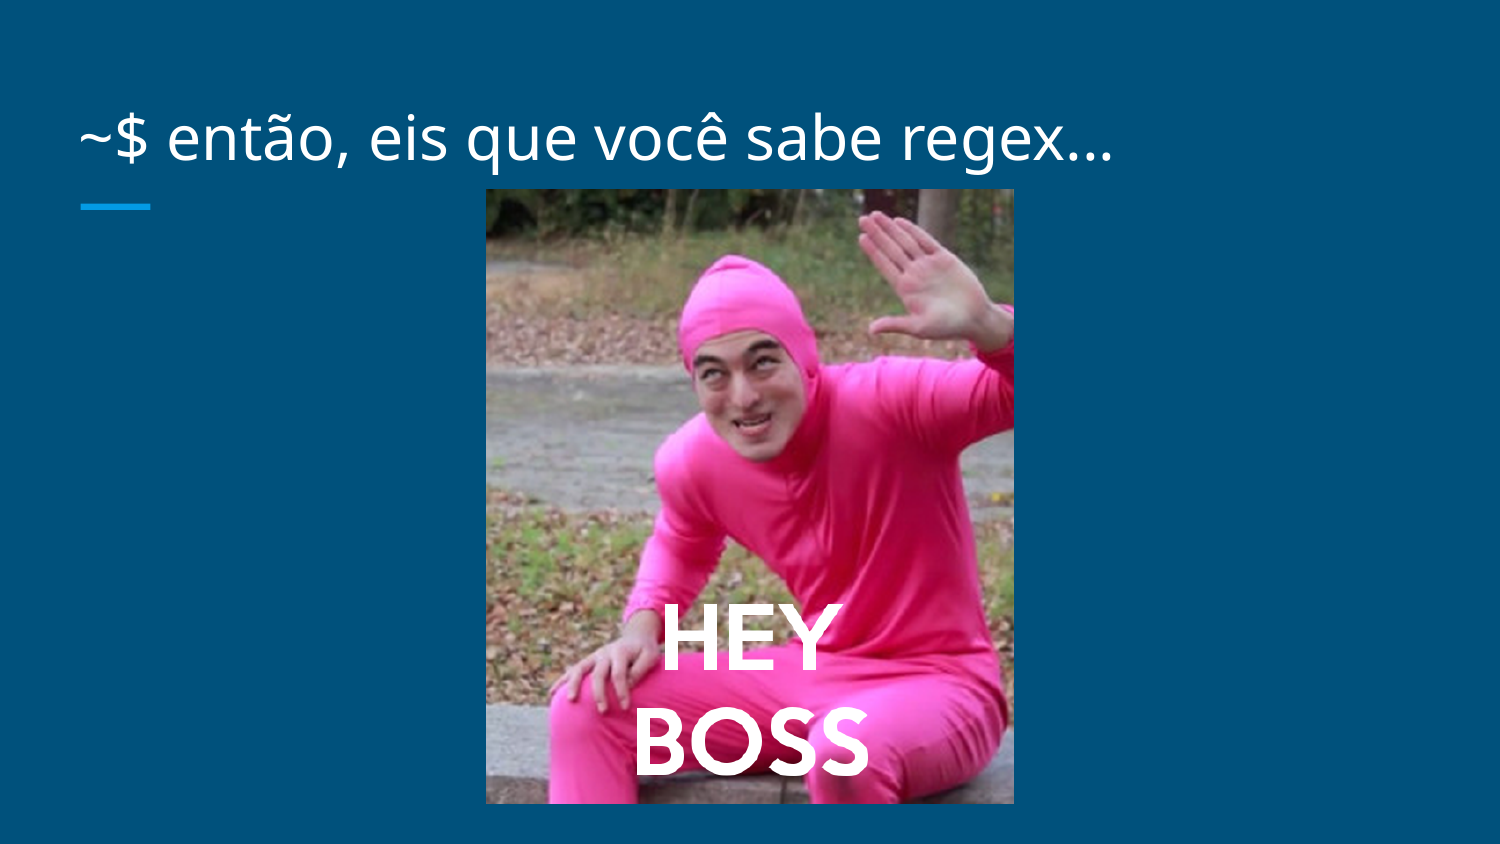

# ~$ então, eis que você sabe regex...